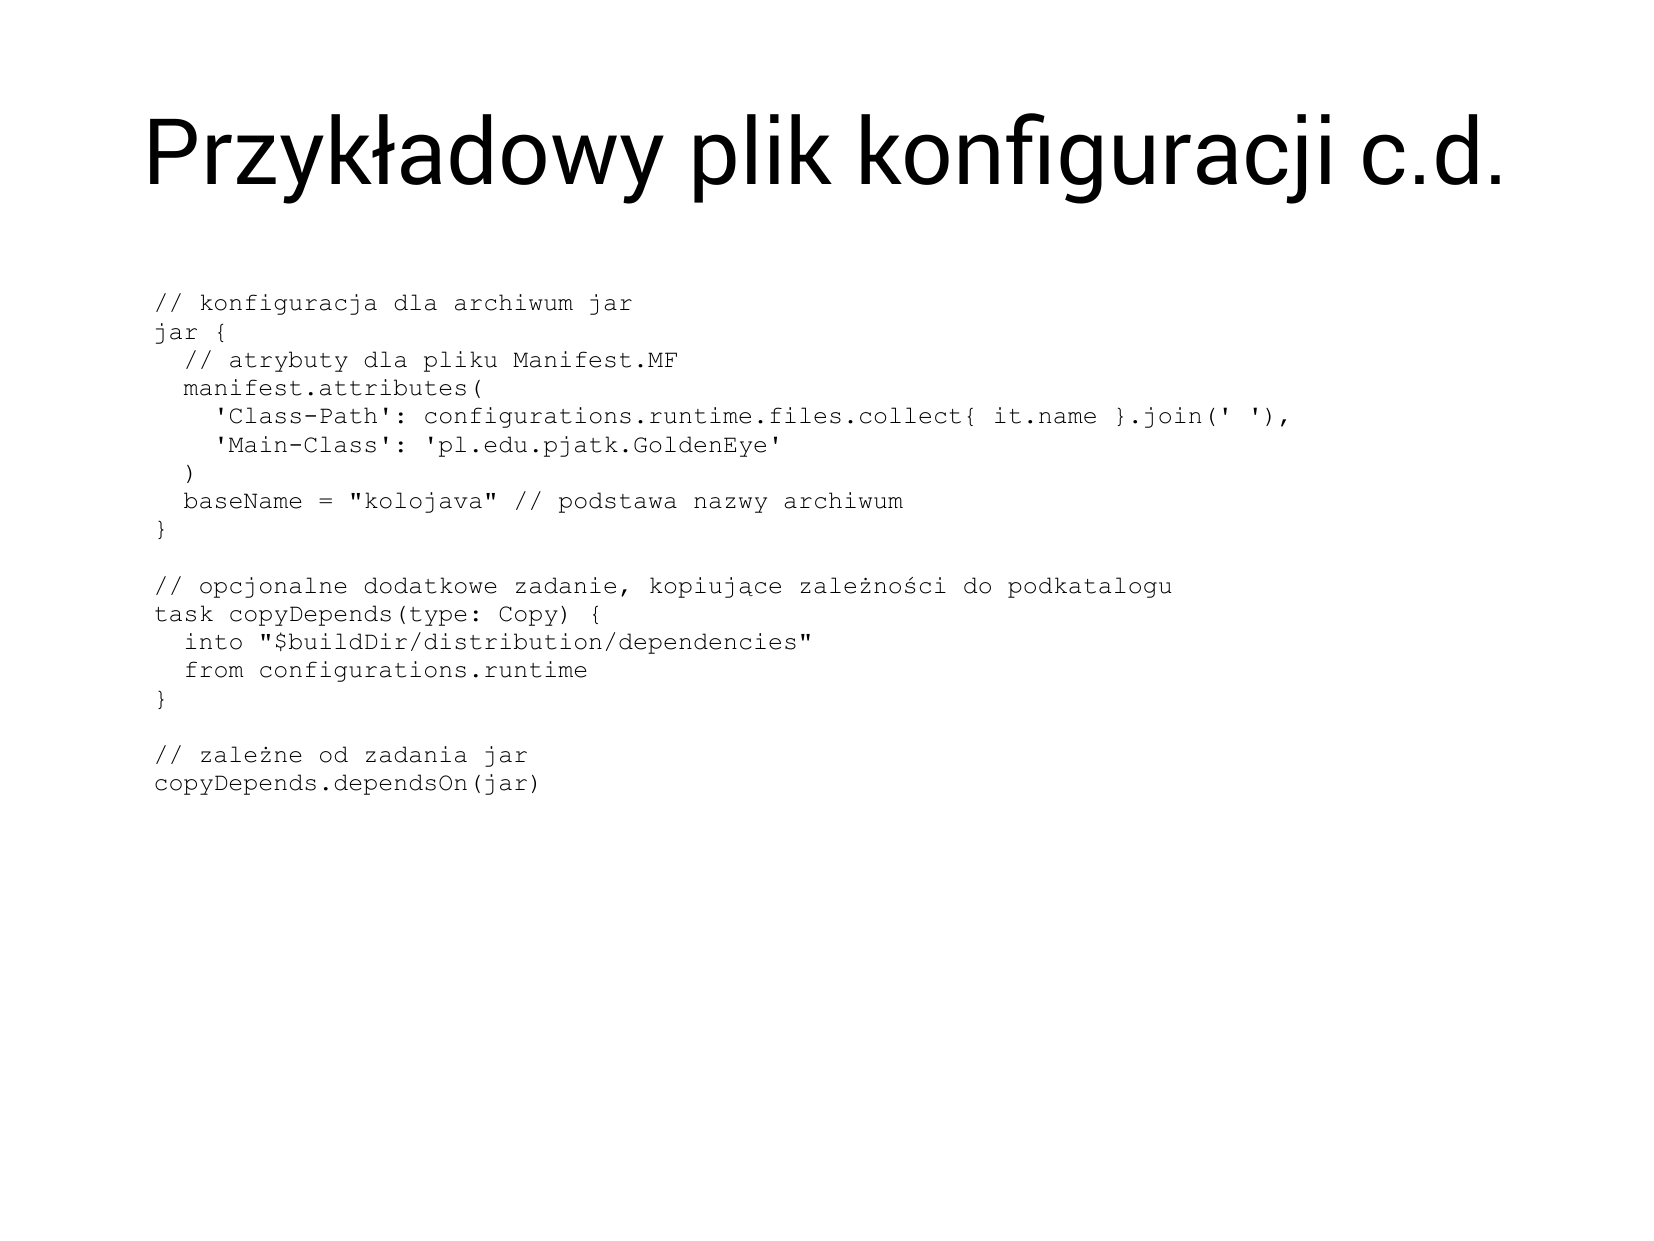

# Przykładowy plik konfiguracji c.d.
// konfiguracja dla archiwum jar
jar {
 // atrybuty dla pliku Manifest.MF
 manifest.attributes(
 'Class-Path': configurations.runtime.files.collect{ it.name }.join(' '),
 'Main-Class': 'pl.edu.pjatk.GoldenEye'
 )
 baseName = "kolojava" // podstawa nazwy archiwum
}
// opcjonalne dodatkowe zadanie, kopiujące zależności do podkatalogu
task copyDepends(type: Copy) {
 into "$buildDir/distribution/dependencies"
 from configurations.runtime
}
// zależne od zadania jar
copyDepends.dependsOn(jar)